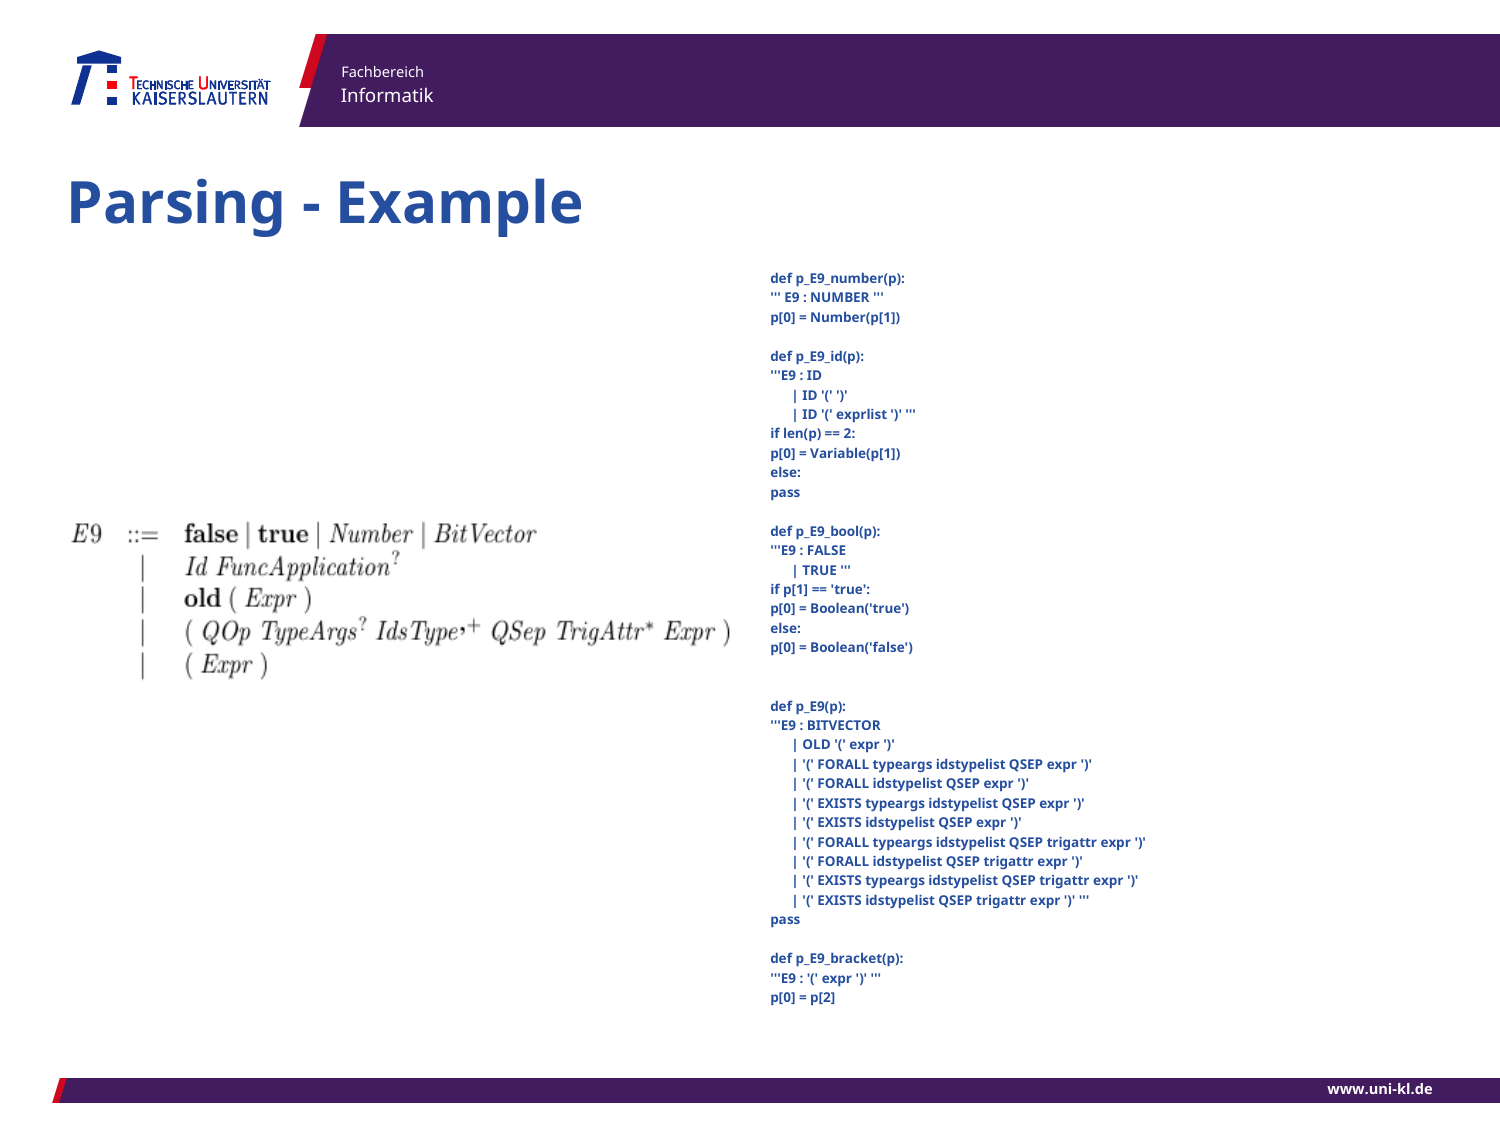

# Parsing - Example
def p_E9_number(p):
''' E9 : NUMBER '''
p[0] = Number(p[1])
def p_E9_id(p):
'''E9 : ID
 | ID '(' ')'
 | ID '(' exprlist ')' '''
if len(p) == 2:
p[0] = Variable(p[1])
else:
pass
def p_E9_bool(p):
'''E9 : FALSE
 | TRUE '''
if p[1] == 'true':
p[0] = Boolean('true')
else:
p[0] = Boolean('false')
def p_E9(p):
'''E9 : BITVECTOR
 | OLD '(' expr ')'
 | '(' FORALL typeargs idstypelist QSEP expr ')'
 | '(' FORALL idstypelist QSEP expr ')'
 | '(' EXISTS typeargs idstypelist QSEP expr ')'
 | '(' EXISTS idstypelist QSEP expr ')'
 | '(' FORALL typeargs idstypelist QSEP trigattr expr ')'
 | '(' FORALL idstypelist QSEP trigattr expr ')'
 | '(' EXISTS typeargs idstypelist QSEP trigattr expr ')'
 | '(' EXISTS idstypelist QSEP trigattr expr ')' '''
pass
def p_E9_bracket(p):
'''E9 : '(' expr ')' '''
p[0] = p[2]